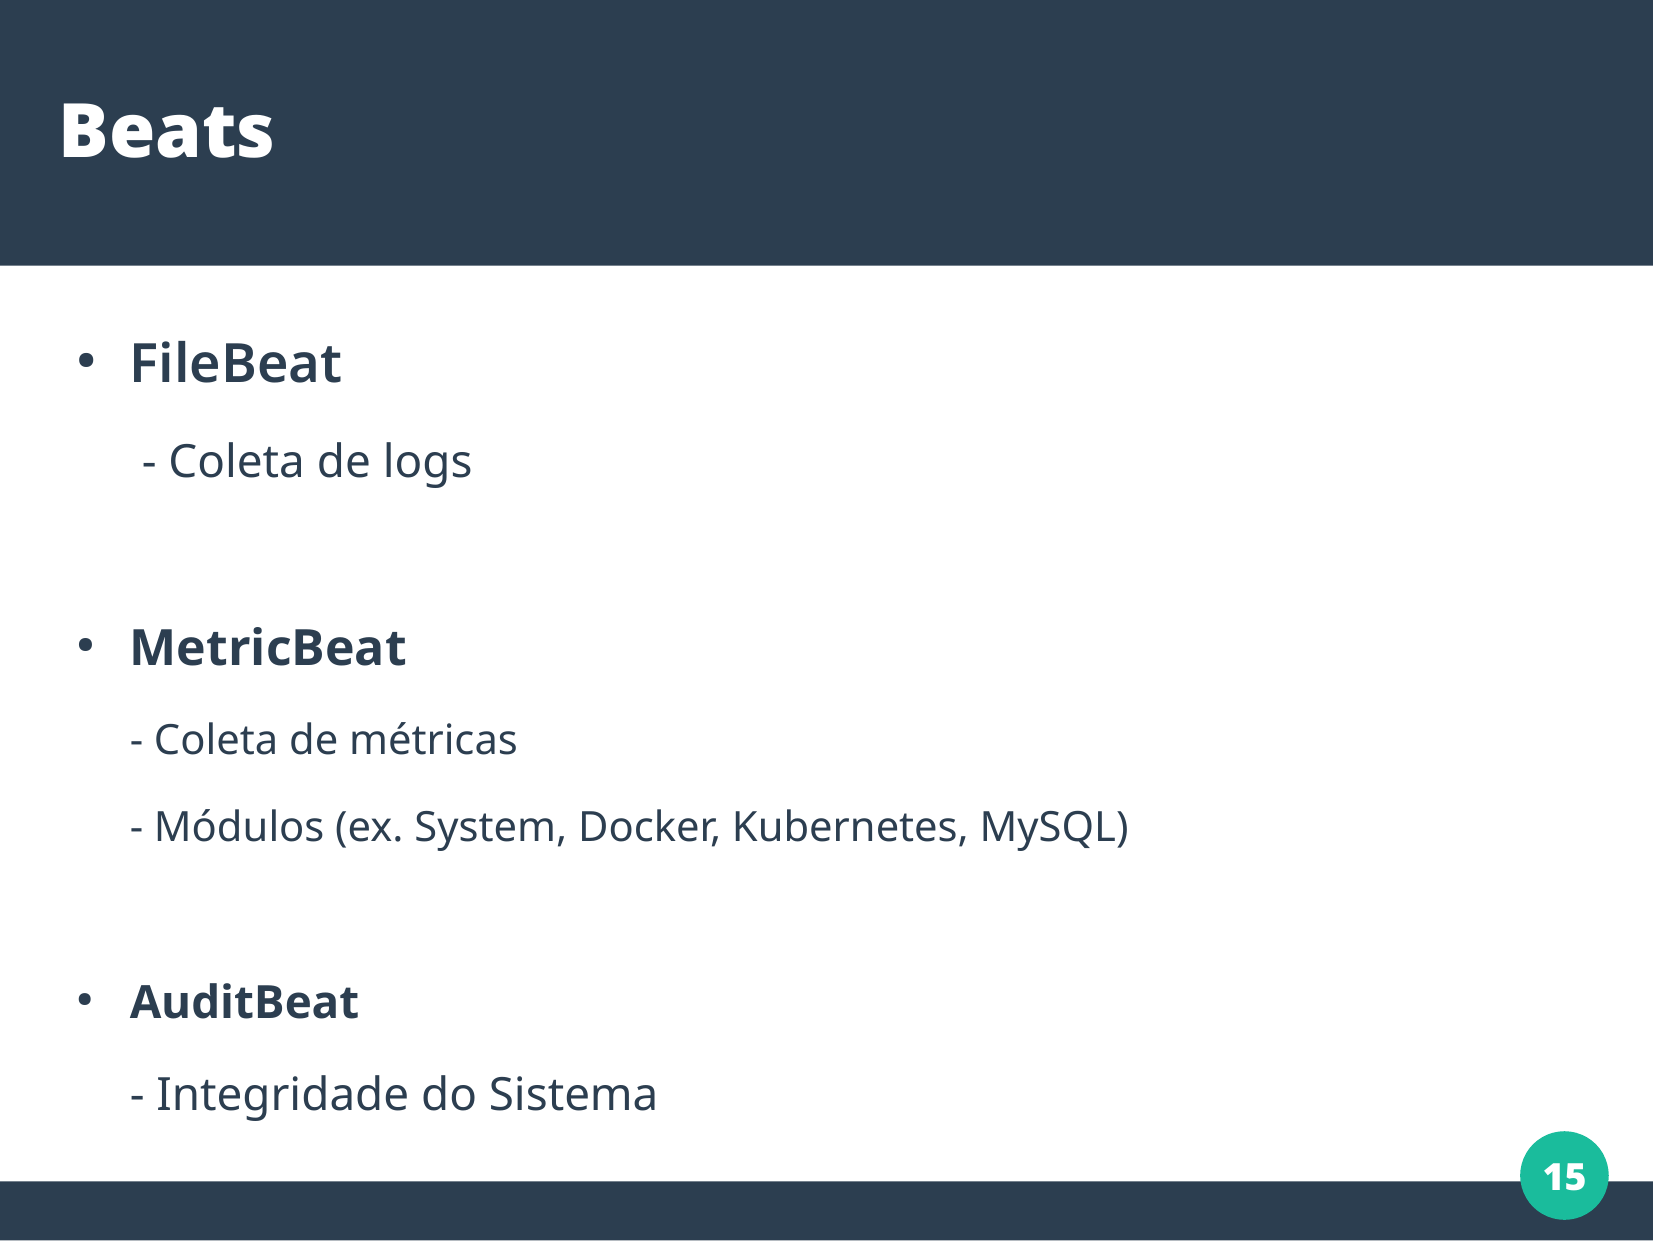

# Beats
FileBeat
 - Coleta de logs
MetricBeat
- Coleta de métricas
- Módulos (ex. System, Docker, Kubernetes, MySQL)
AuditBeat
- Integridade do Sistema
15